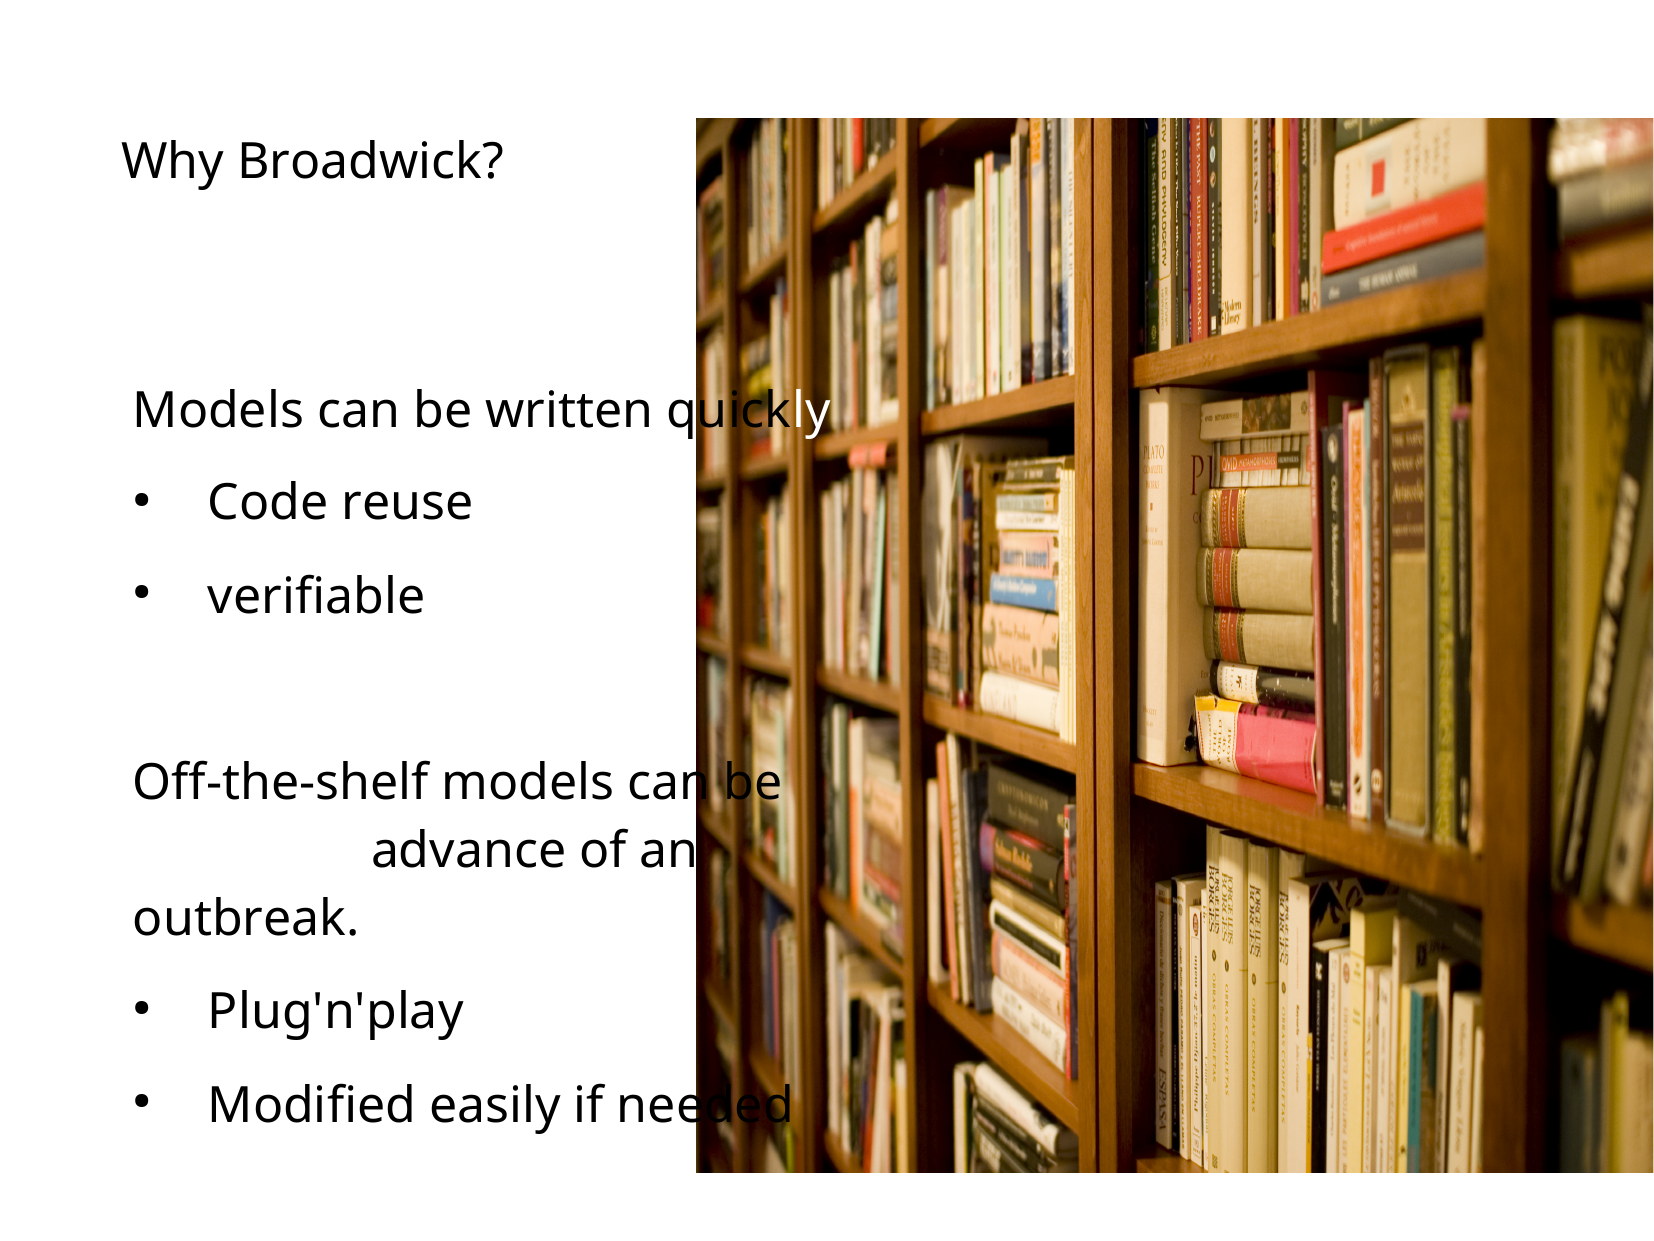

Why Broadwick?
Models can be written quickly
	Code reuse
	verifiable
Off-the-shelf models can be written in advance of an outbreak.
	Plug'n'play
	Modified easily if needed